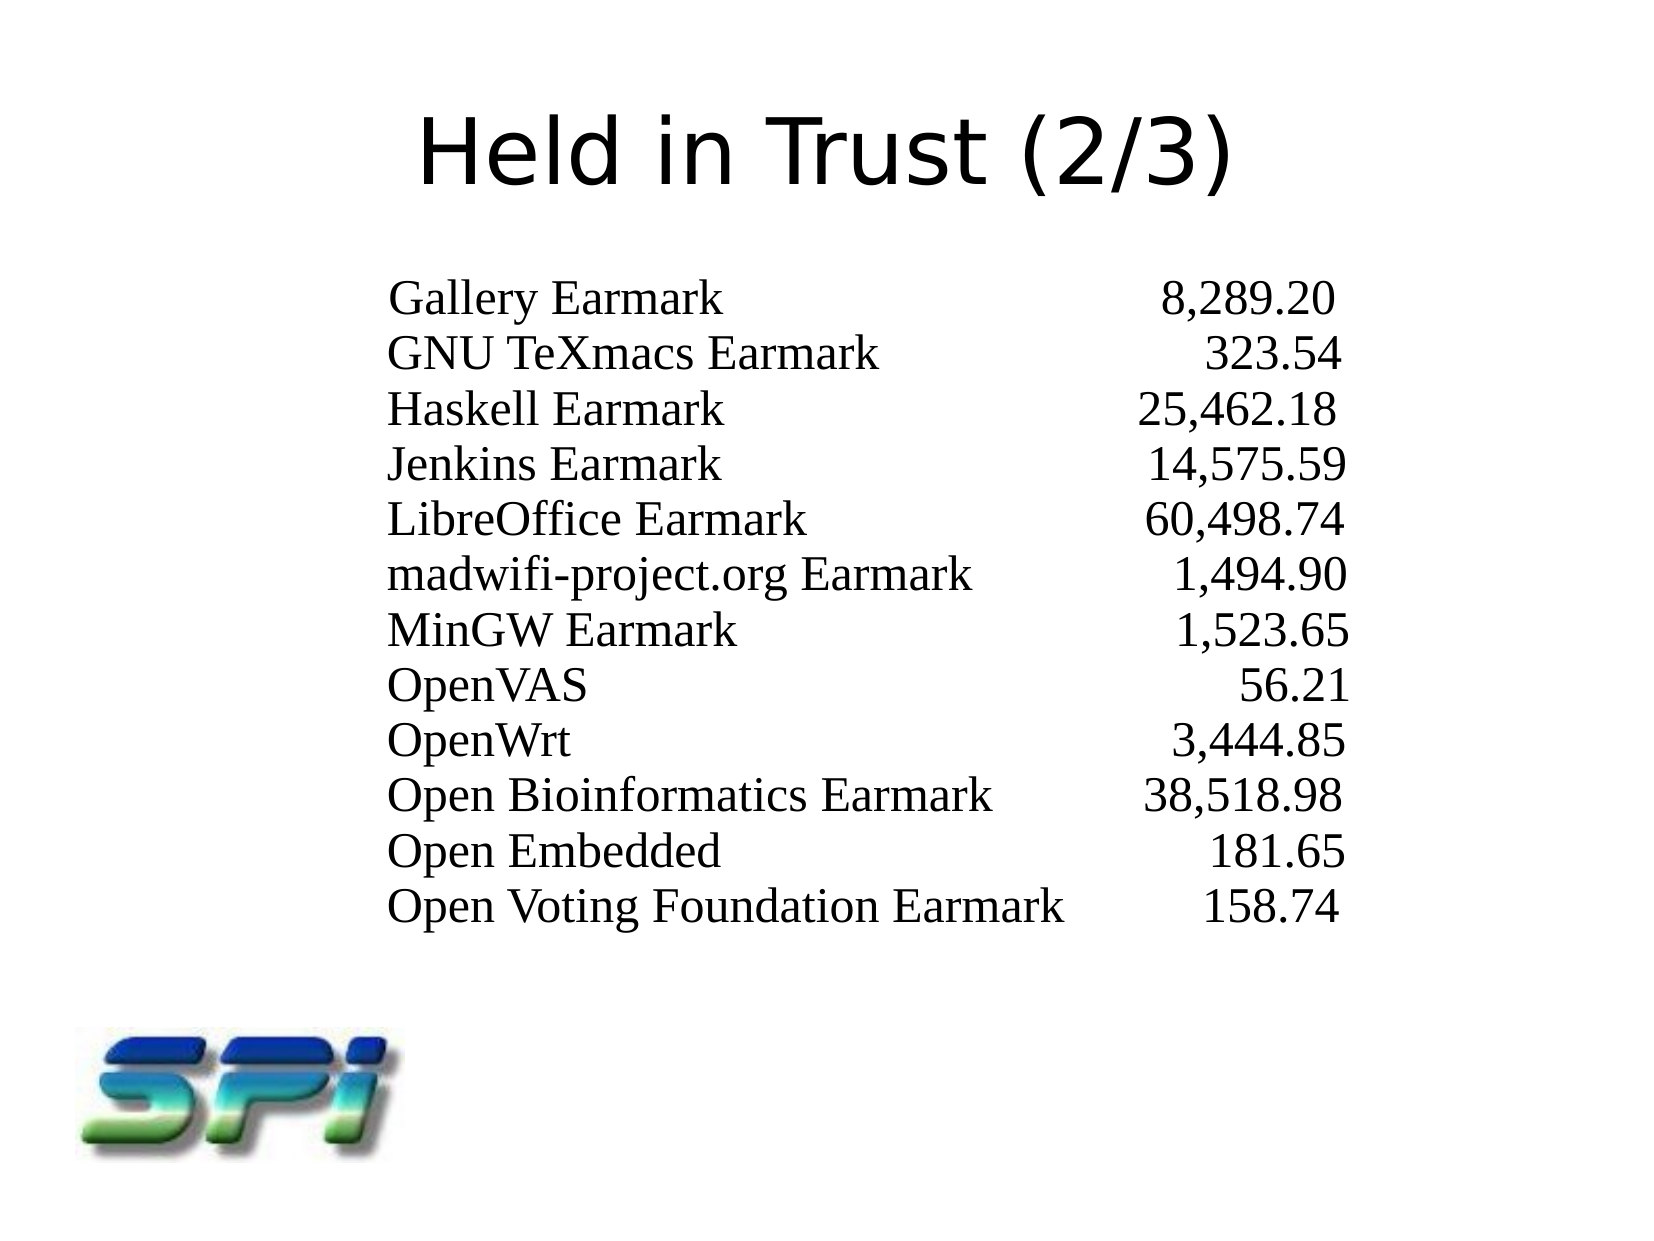

# Held in Trust (2/3)
 Gallery Earmark 8,289.20
	 GNU TeXmacs Earmark 323.54
	 Haskell Earmark 25,462.18
	 Jenkins Earmark 14,575.59
	 LibreOffice Earmark 60,498.74
	 madwifi-project.org Earmark 1,494.90
	 MinGW Earmark 1,523.65
	 OpenVAS 56.21
	 OpenWrt 3,444.85
	 Open Bioinformatics Earmark 38,518.98
	 Open Embedded 181.65
	 Open Voting Foundation Earmark 158.74